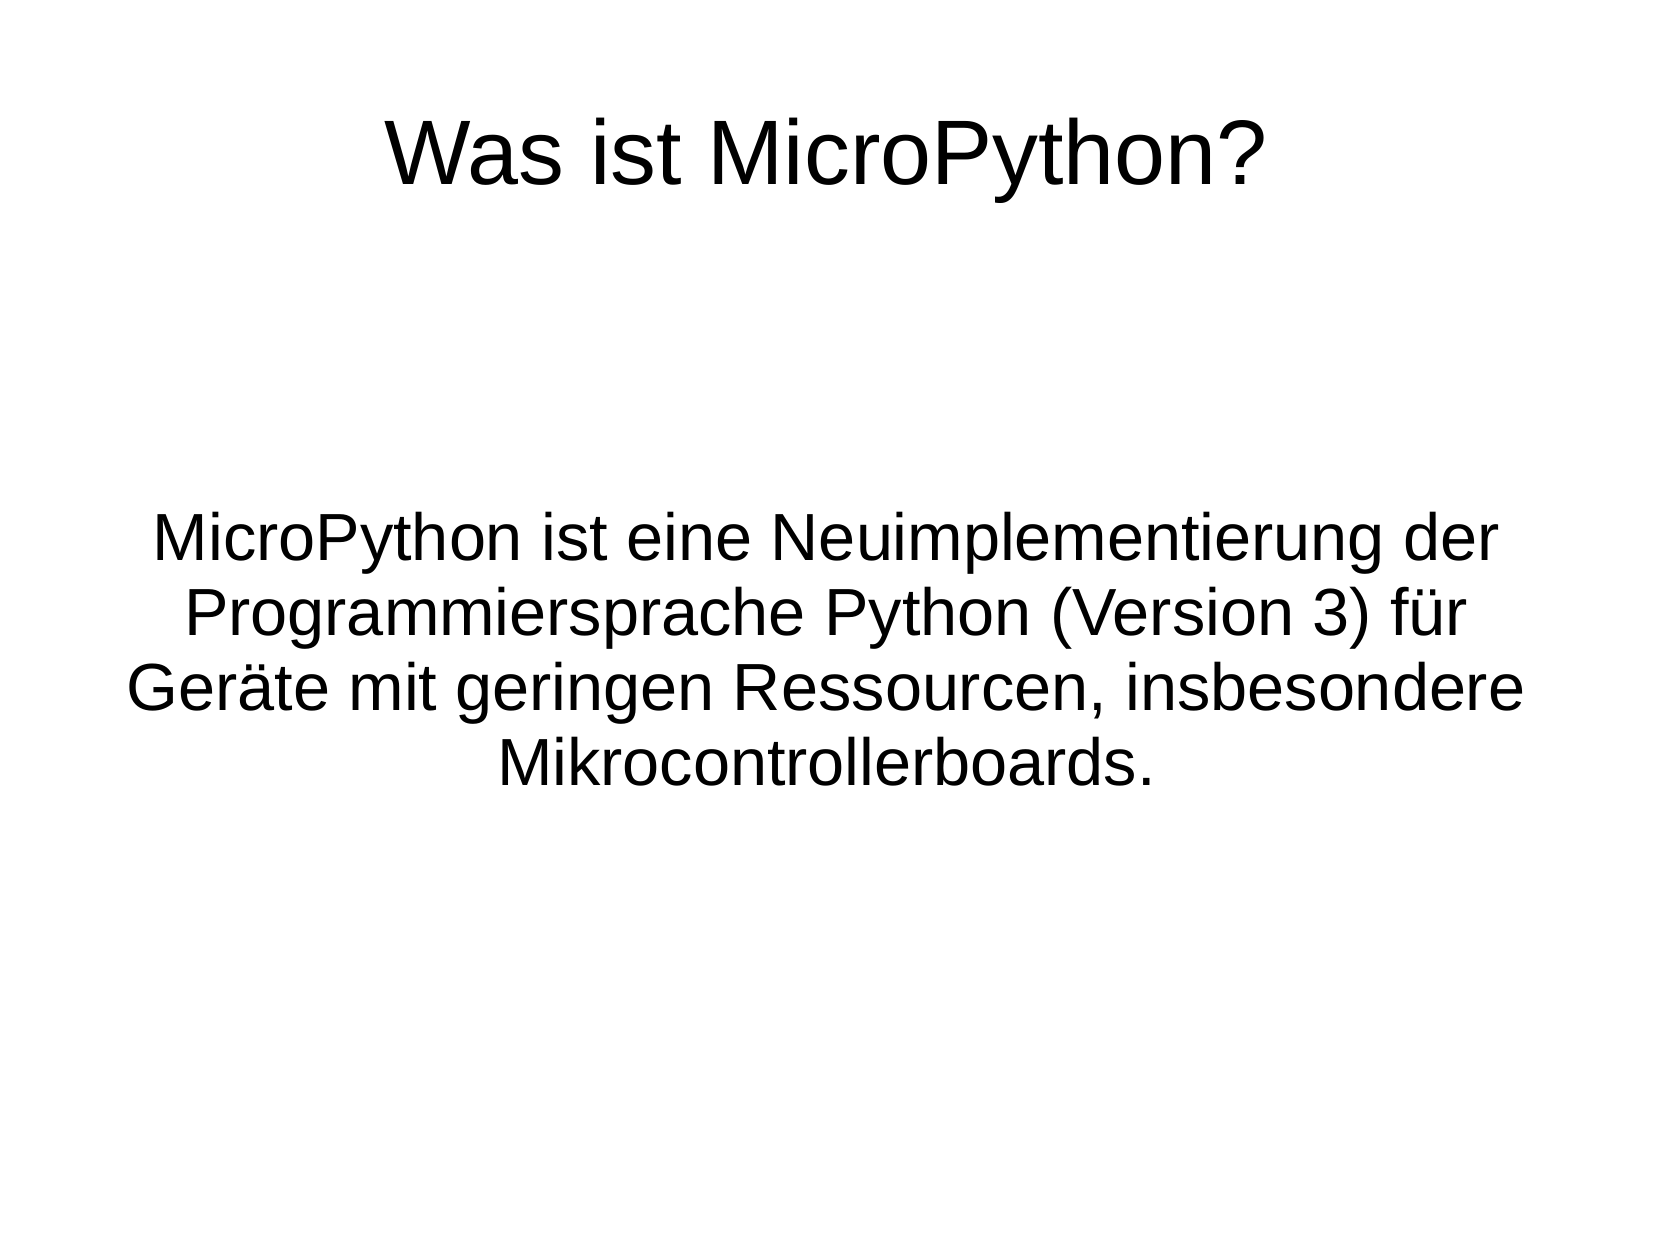

# Was ist MicroPython?
MicroPython ist eine Neuimplementierung der Programmiersprache Python (Version 3) für Geräte mit geringen Ressourcen, insbesondere Mikrocontrollerboards.